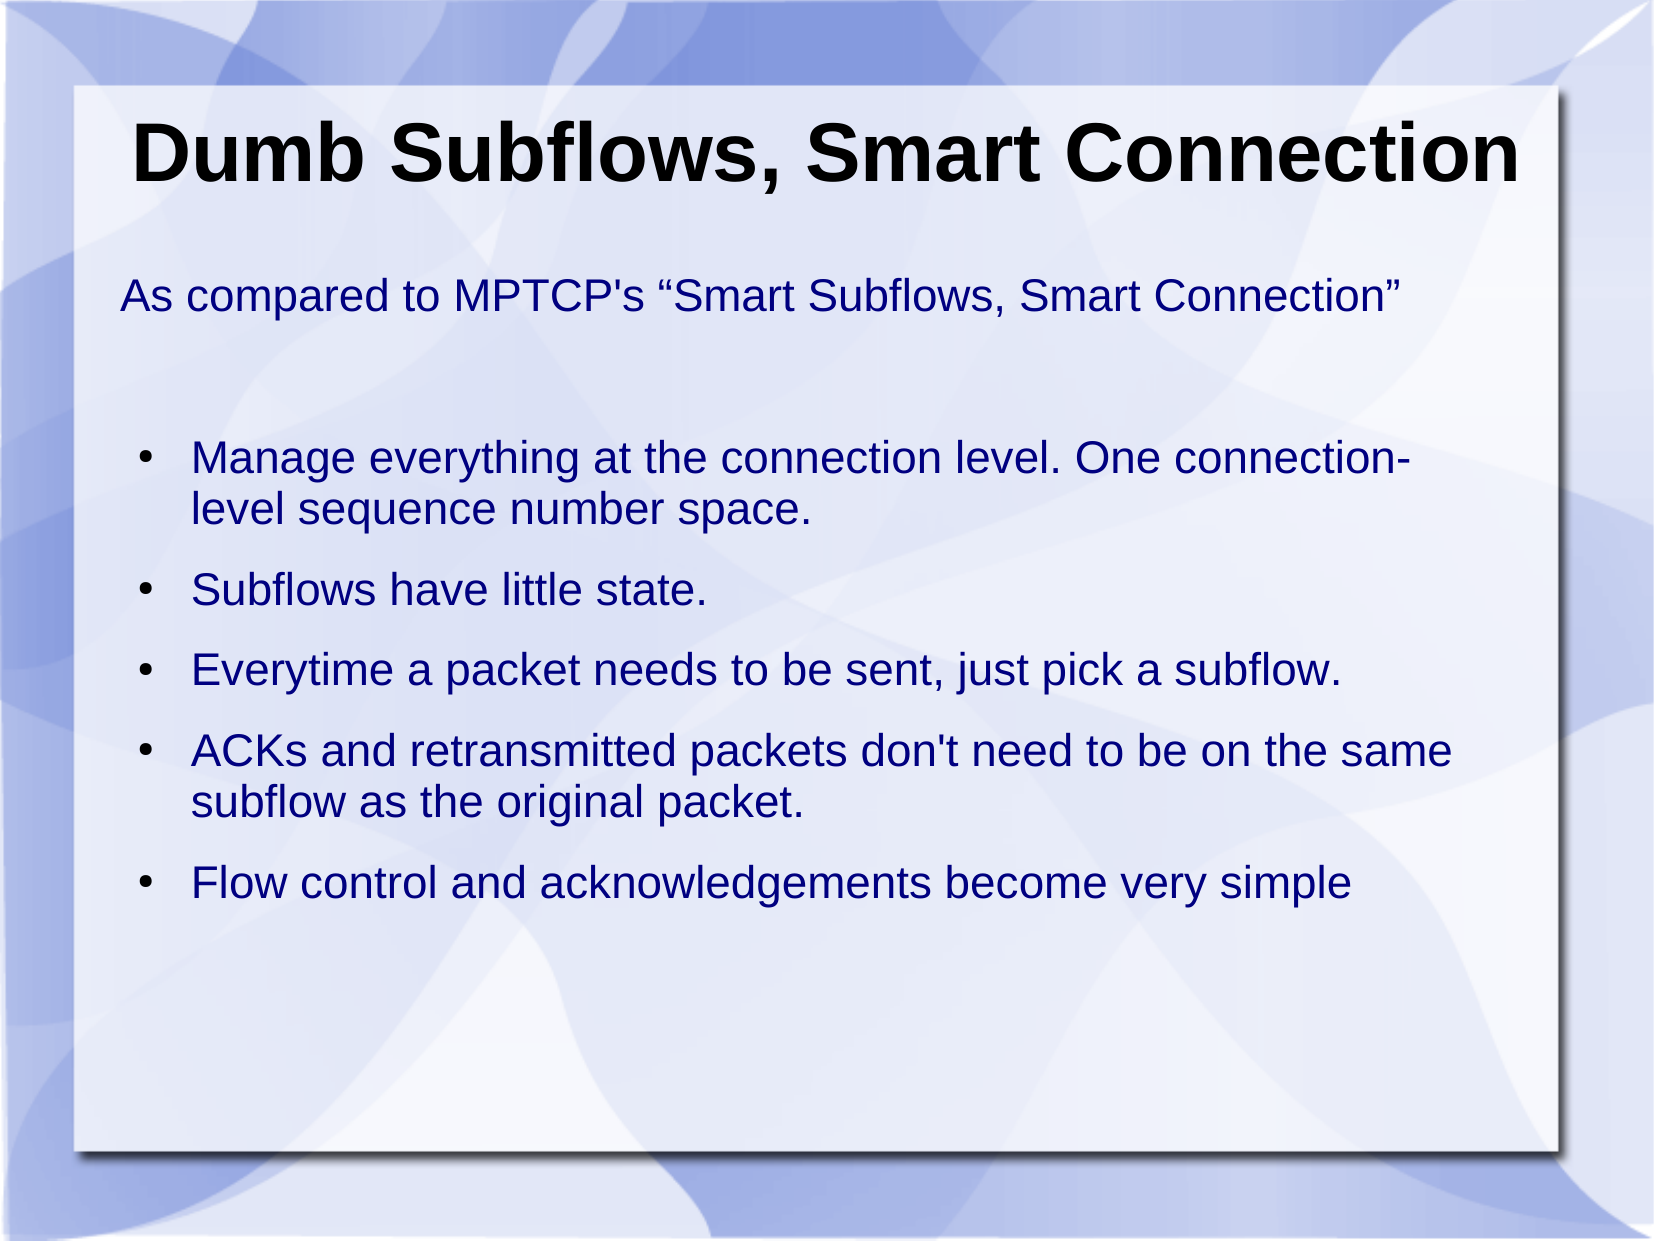

# Dumb Subflows, Smart Connection
As compared to MPTCP's “Smart Subflows, Smart Connection”
Manage everything at the connection level. One connection-level sequence number space.
Subflows have little state.
Everytime a packet needs to be sent, just pick a subflow.
ACKs and retransmitted packets don't need to be on the same subflow as the original packet.
Flow control and acknowledgements become very simple